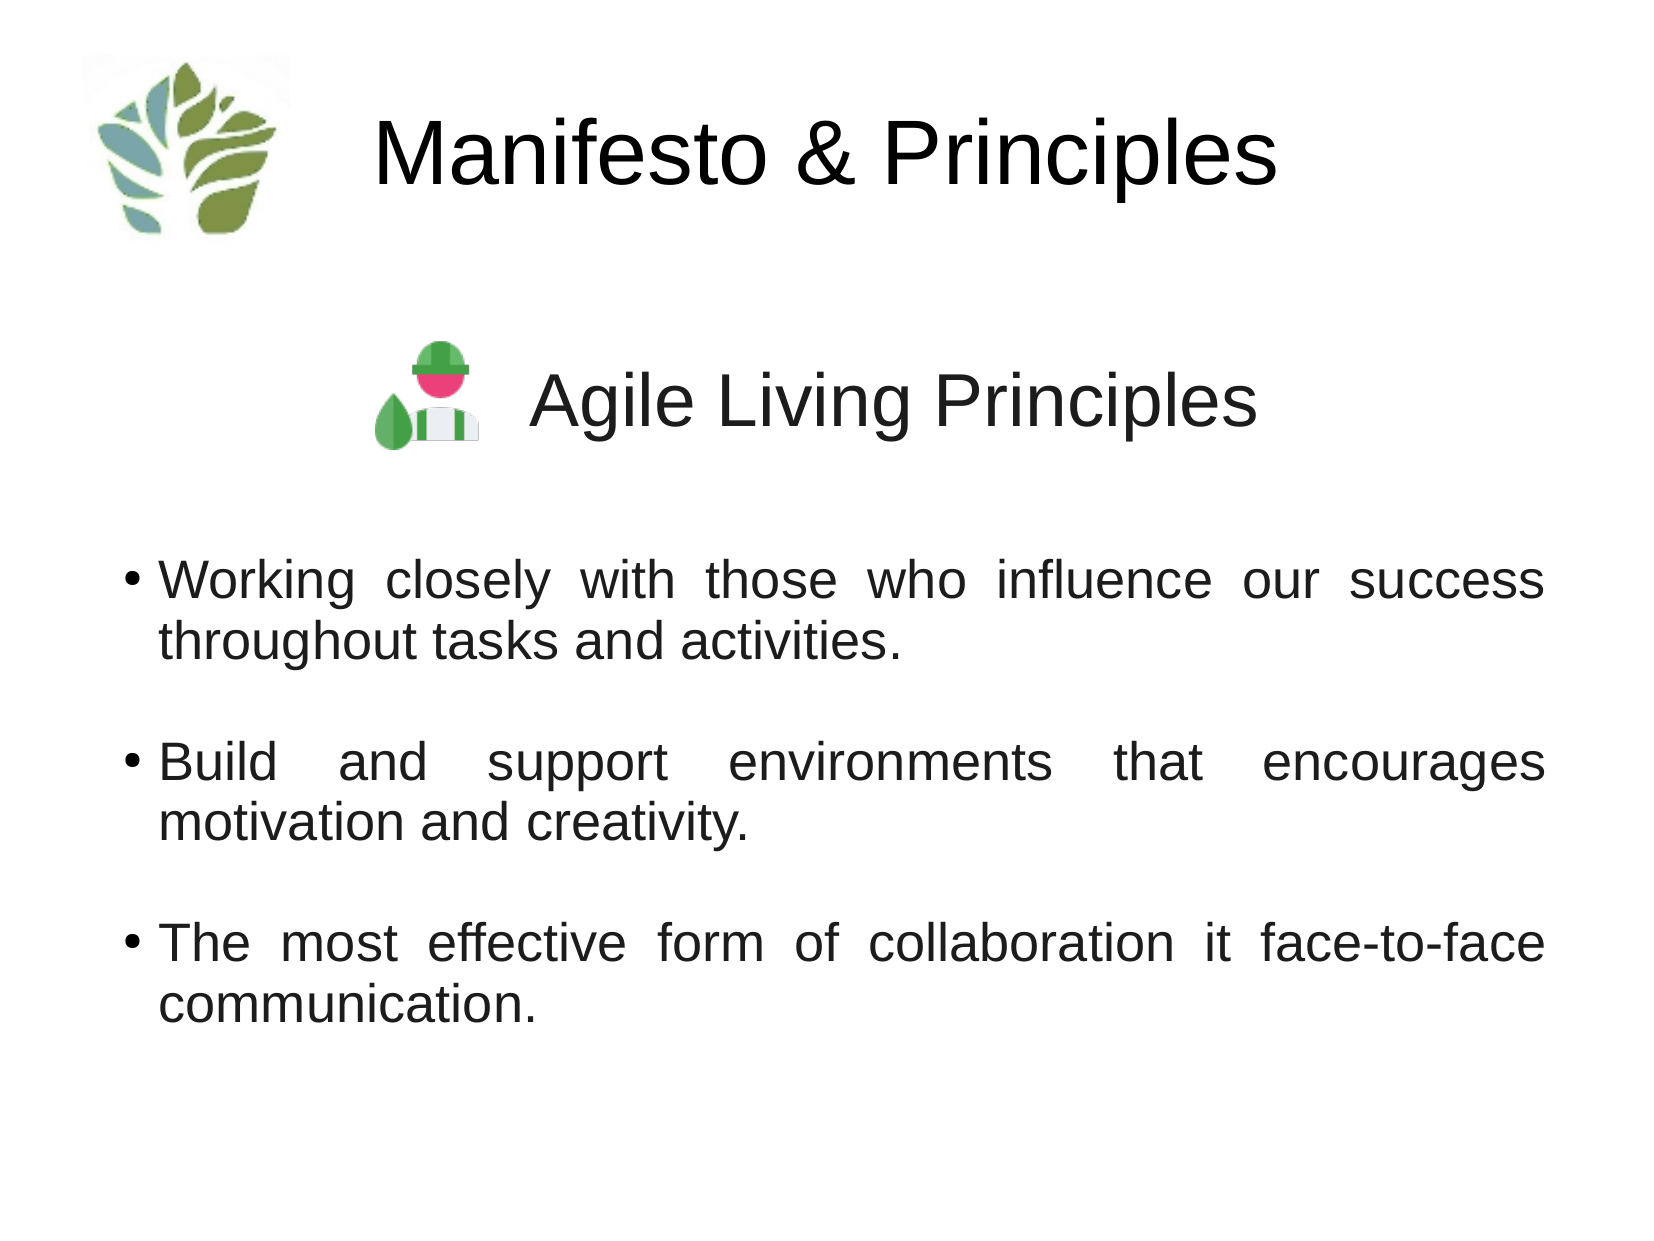

# Manifesto & Principles
Agile Living Principles
Working closely with those who influence our success throughout tasks and activities.
Build and support environments that encourages motivation and creativity.
The most effective form of collaboration it face-to-face communication.